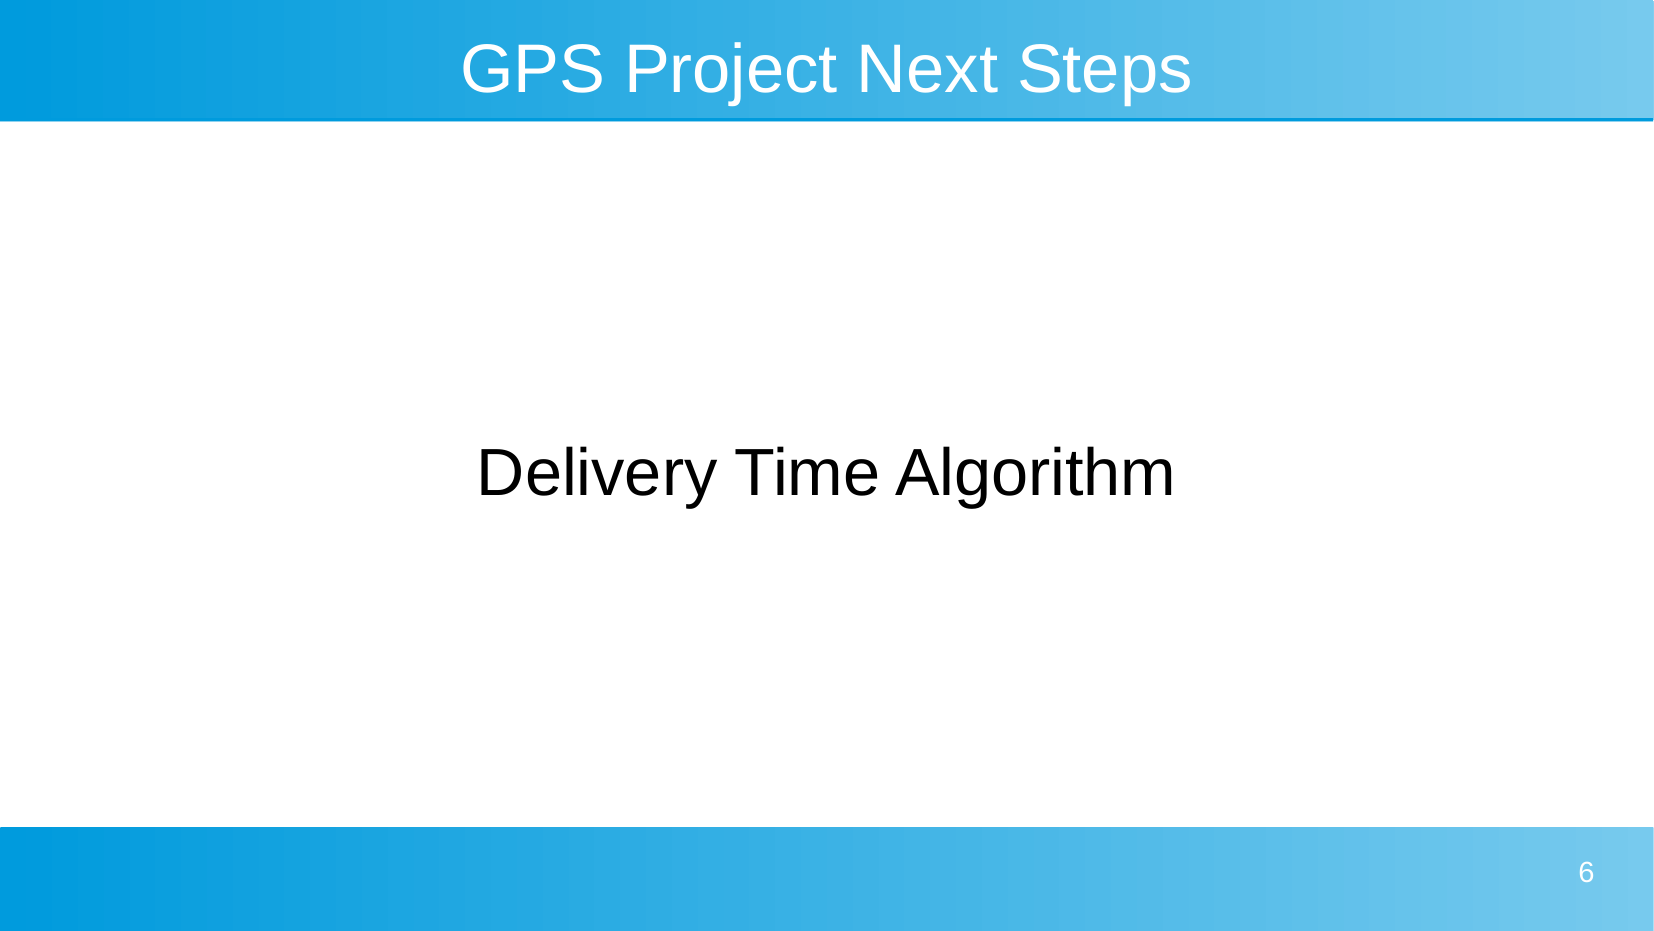

# GPS Project Next Steps
Delivery Time Algorithm
6